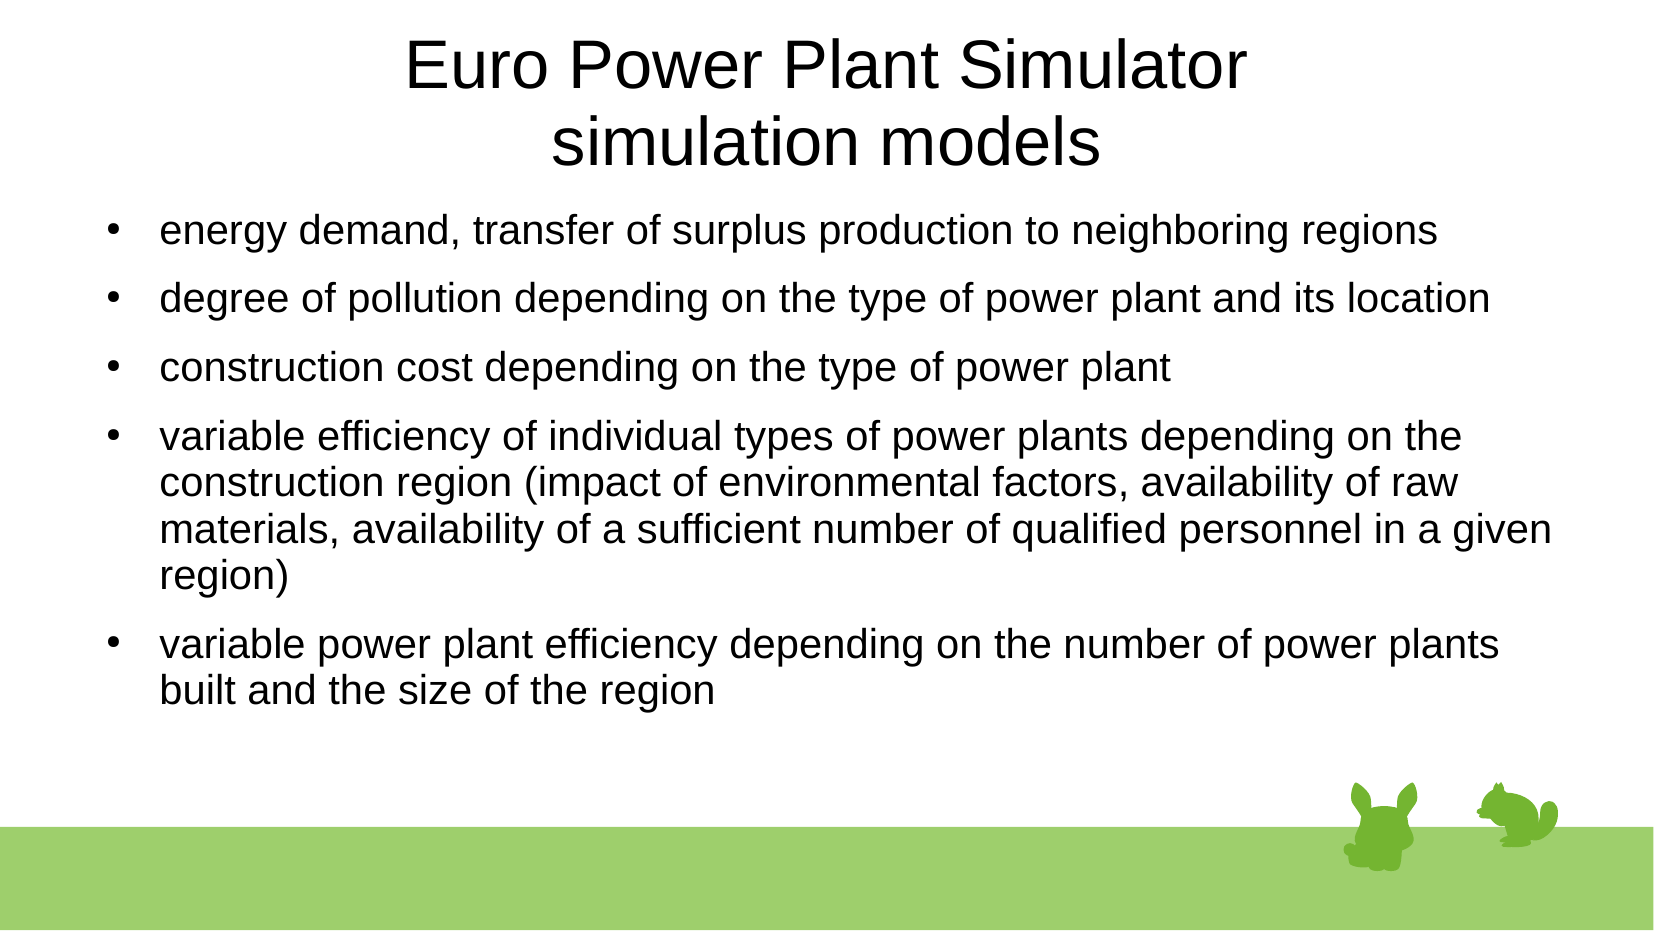

# Euro Power Plant Simulator simulation models
energy demand, transfer of surplus production to neighboring regions
degree of pollution depending on the type of power plant and its location
construction cost depending on the type of power plant
variable efficiency of individual types of power plants depending on the construction region (impact of environmental factors, availability of raw materials, availability of a sufficient number of qualified personnel in a given region)
variable power plant efficiency depending on the number of power plants built and the size of the region